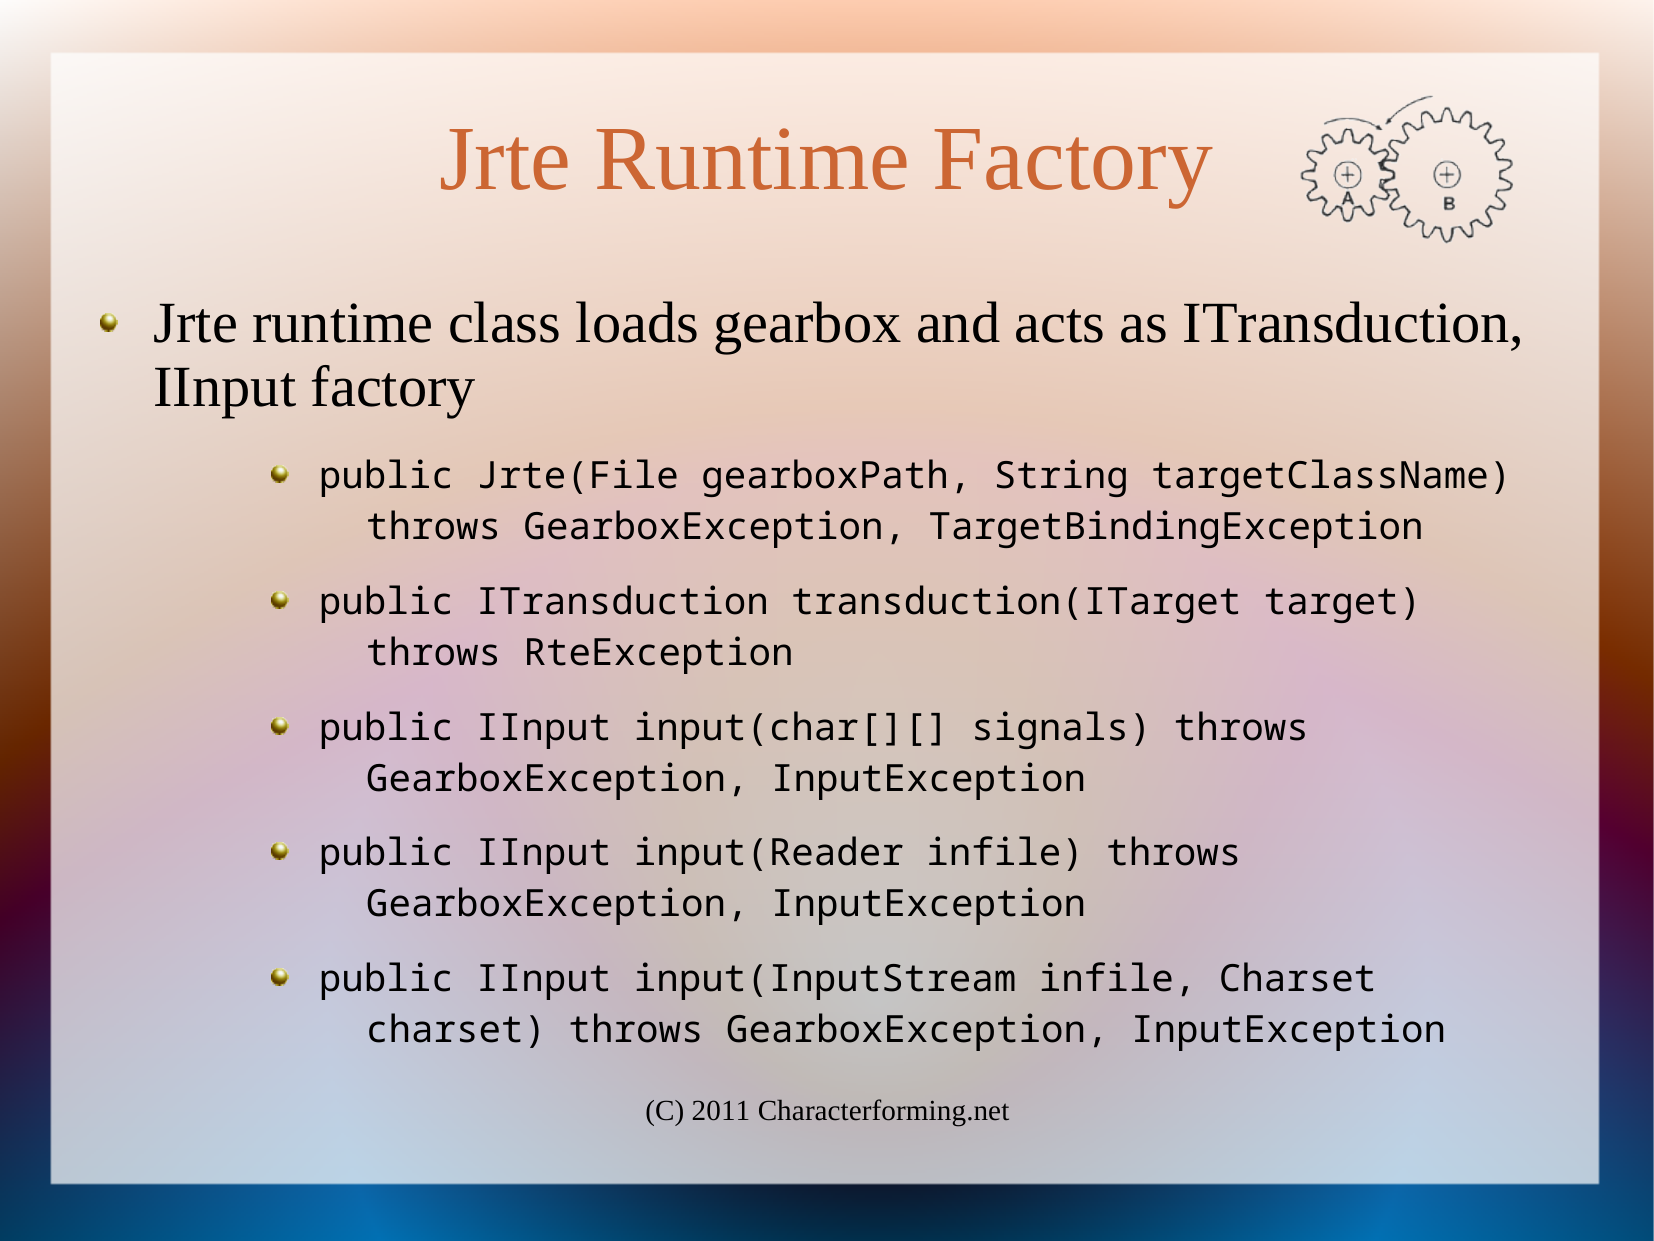

# Jrte Runtime Factory
Jrte runtime class loads gearbox and acts as ITransduction, IInput factory
public Jrte(File gearboxPath, String targetClassName) throws GearboxException, TargetBindingException
public ITransduction transduction(ITarget target) throws RteException
public IInput input(char[][] signals) throws GearboxException, InputException
public IInput input(Reader infile) throws GearboxException, InputException
public IInput input(InputStream infile, Charset charset) throws GearboxException, InputException
(C) 2011 Characterforming.net